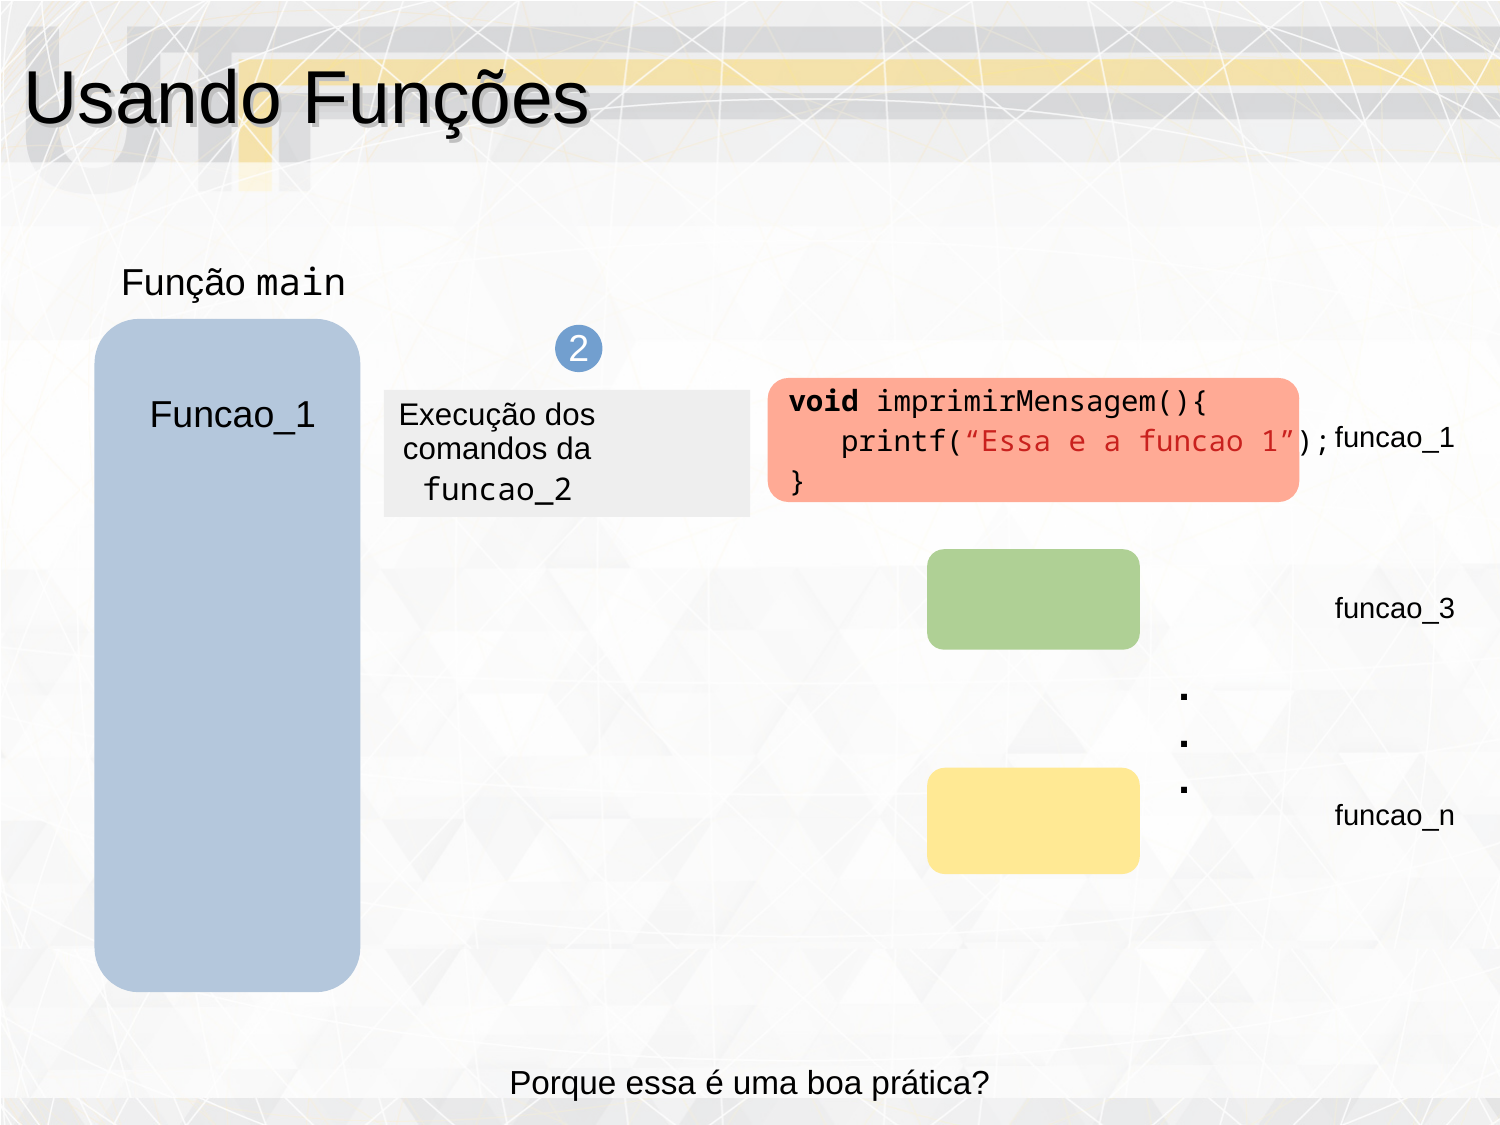

# Usando Funções
Função main
2
void imprimirMensagem(){
 printf(“Essa e a funcao 1”);
}
Funcao_1
Execução dos comandos da funcao_2
funcao_1
funcao_3
.
.
.
funcao_n
Porque essa é uma boa prática?